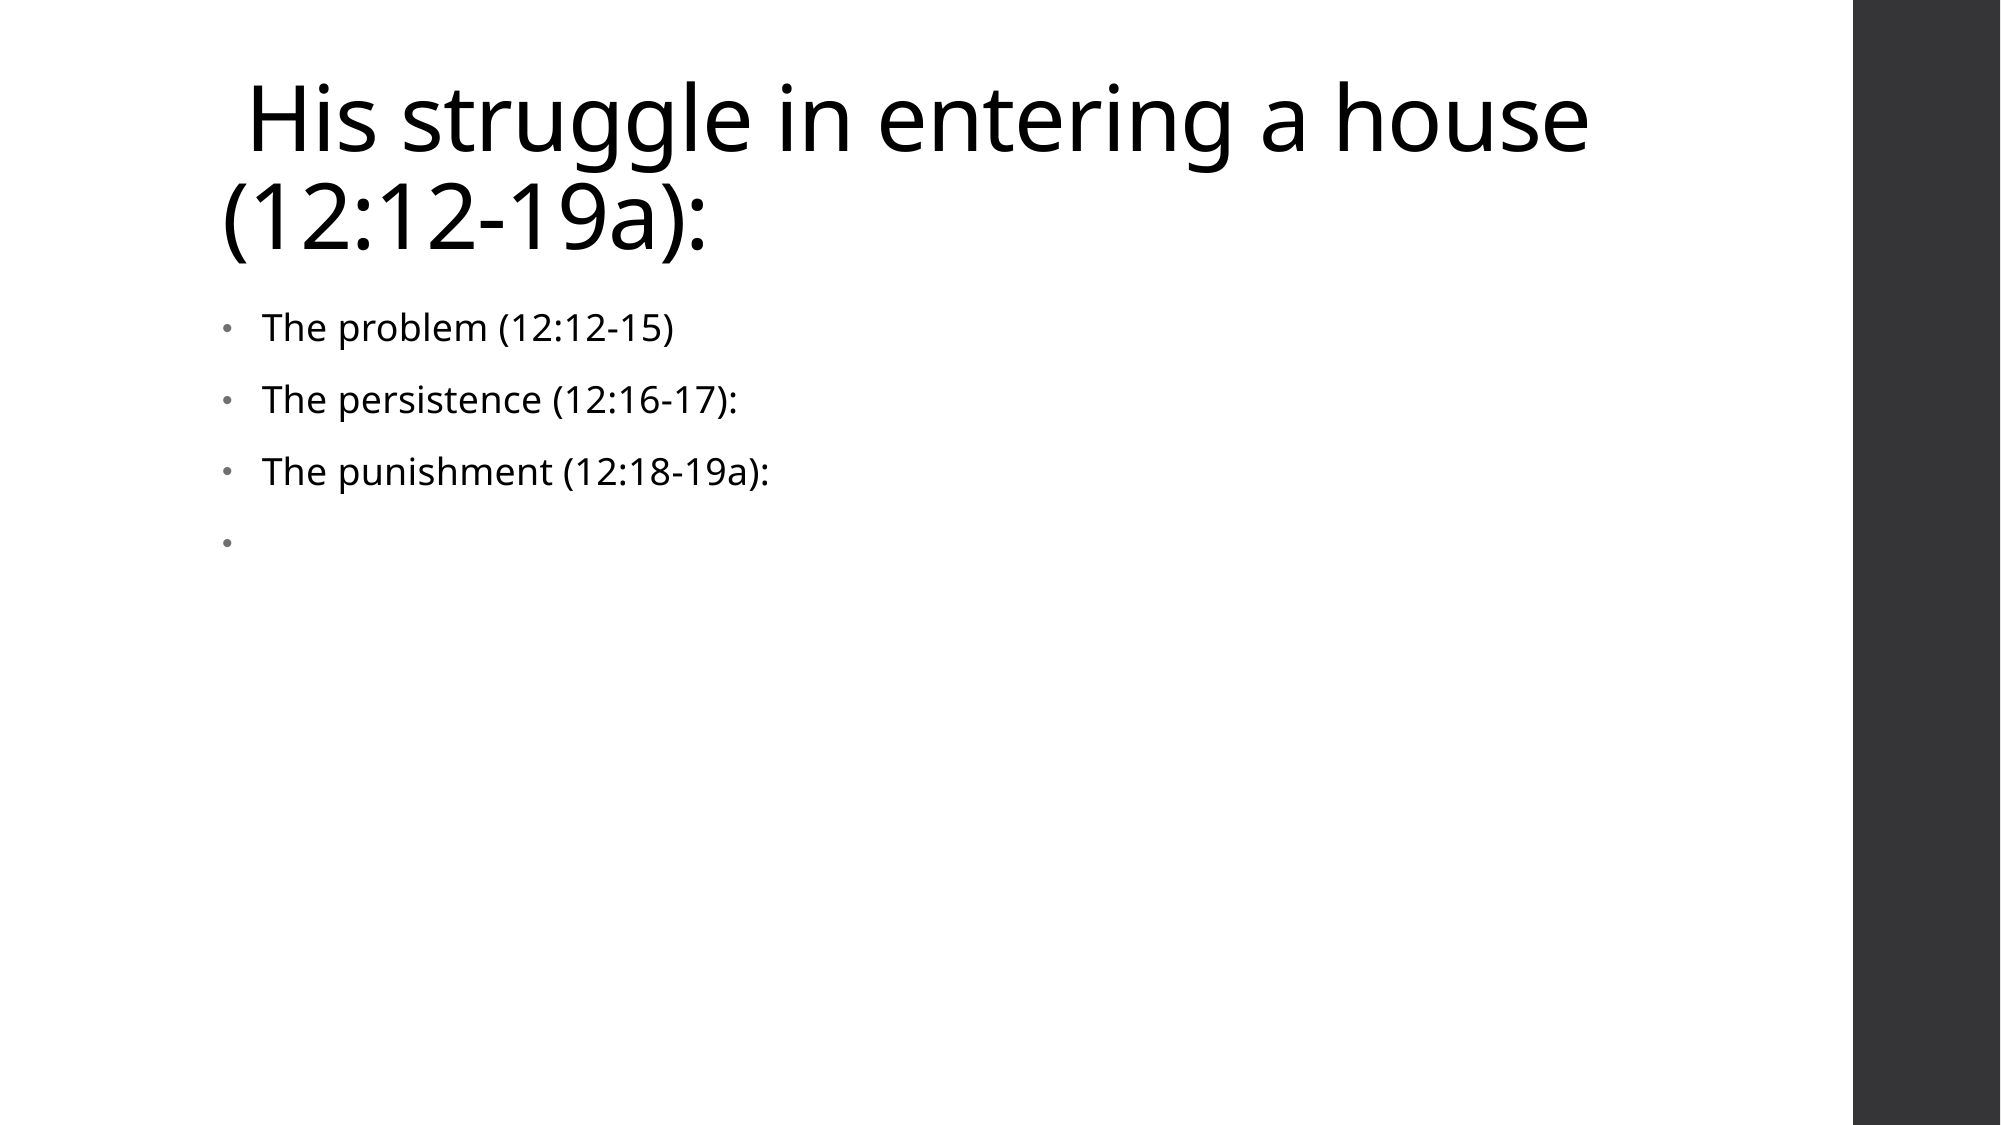

# His struggle in entering a house (12:12-19a):
 The problem (12:12-15)
 The persistence (12:16-17):
 The punishment (12:18-19a):